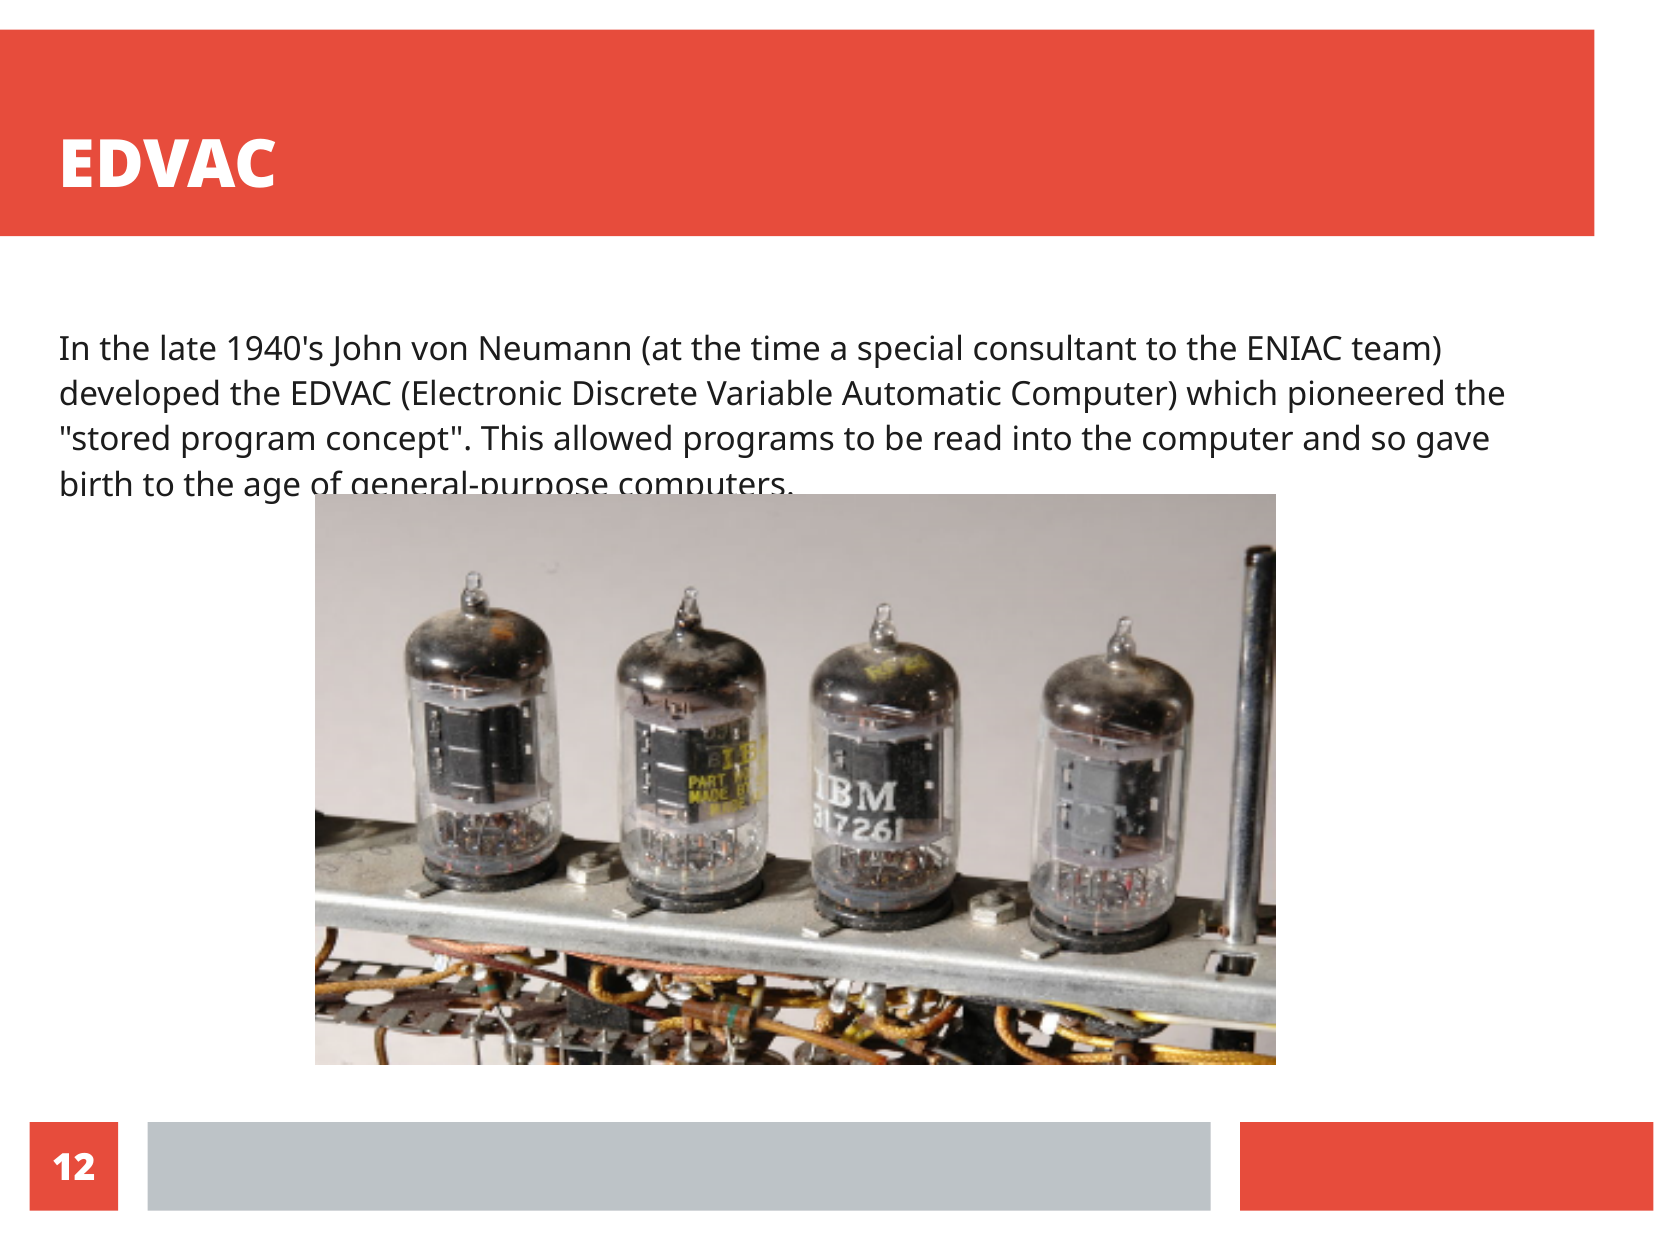

# EDVAC
In the late 1940's John von Neumann (at the time a special consultant to the ENIAC team) developed the EDVAC (Electronic Discrete Variable Automatic Computer) which pioneered the "stored program concept". This allowed programs to be read into the computer and so gave birth to the age of general-purpose computers.
12